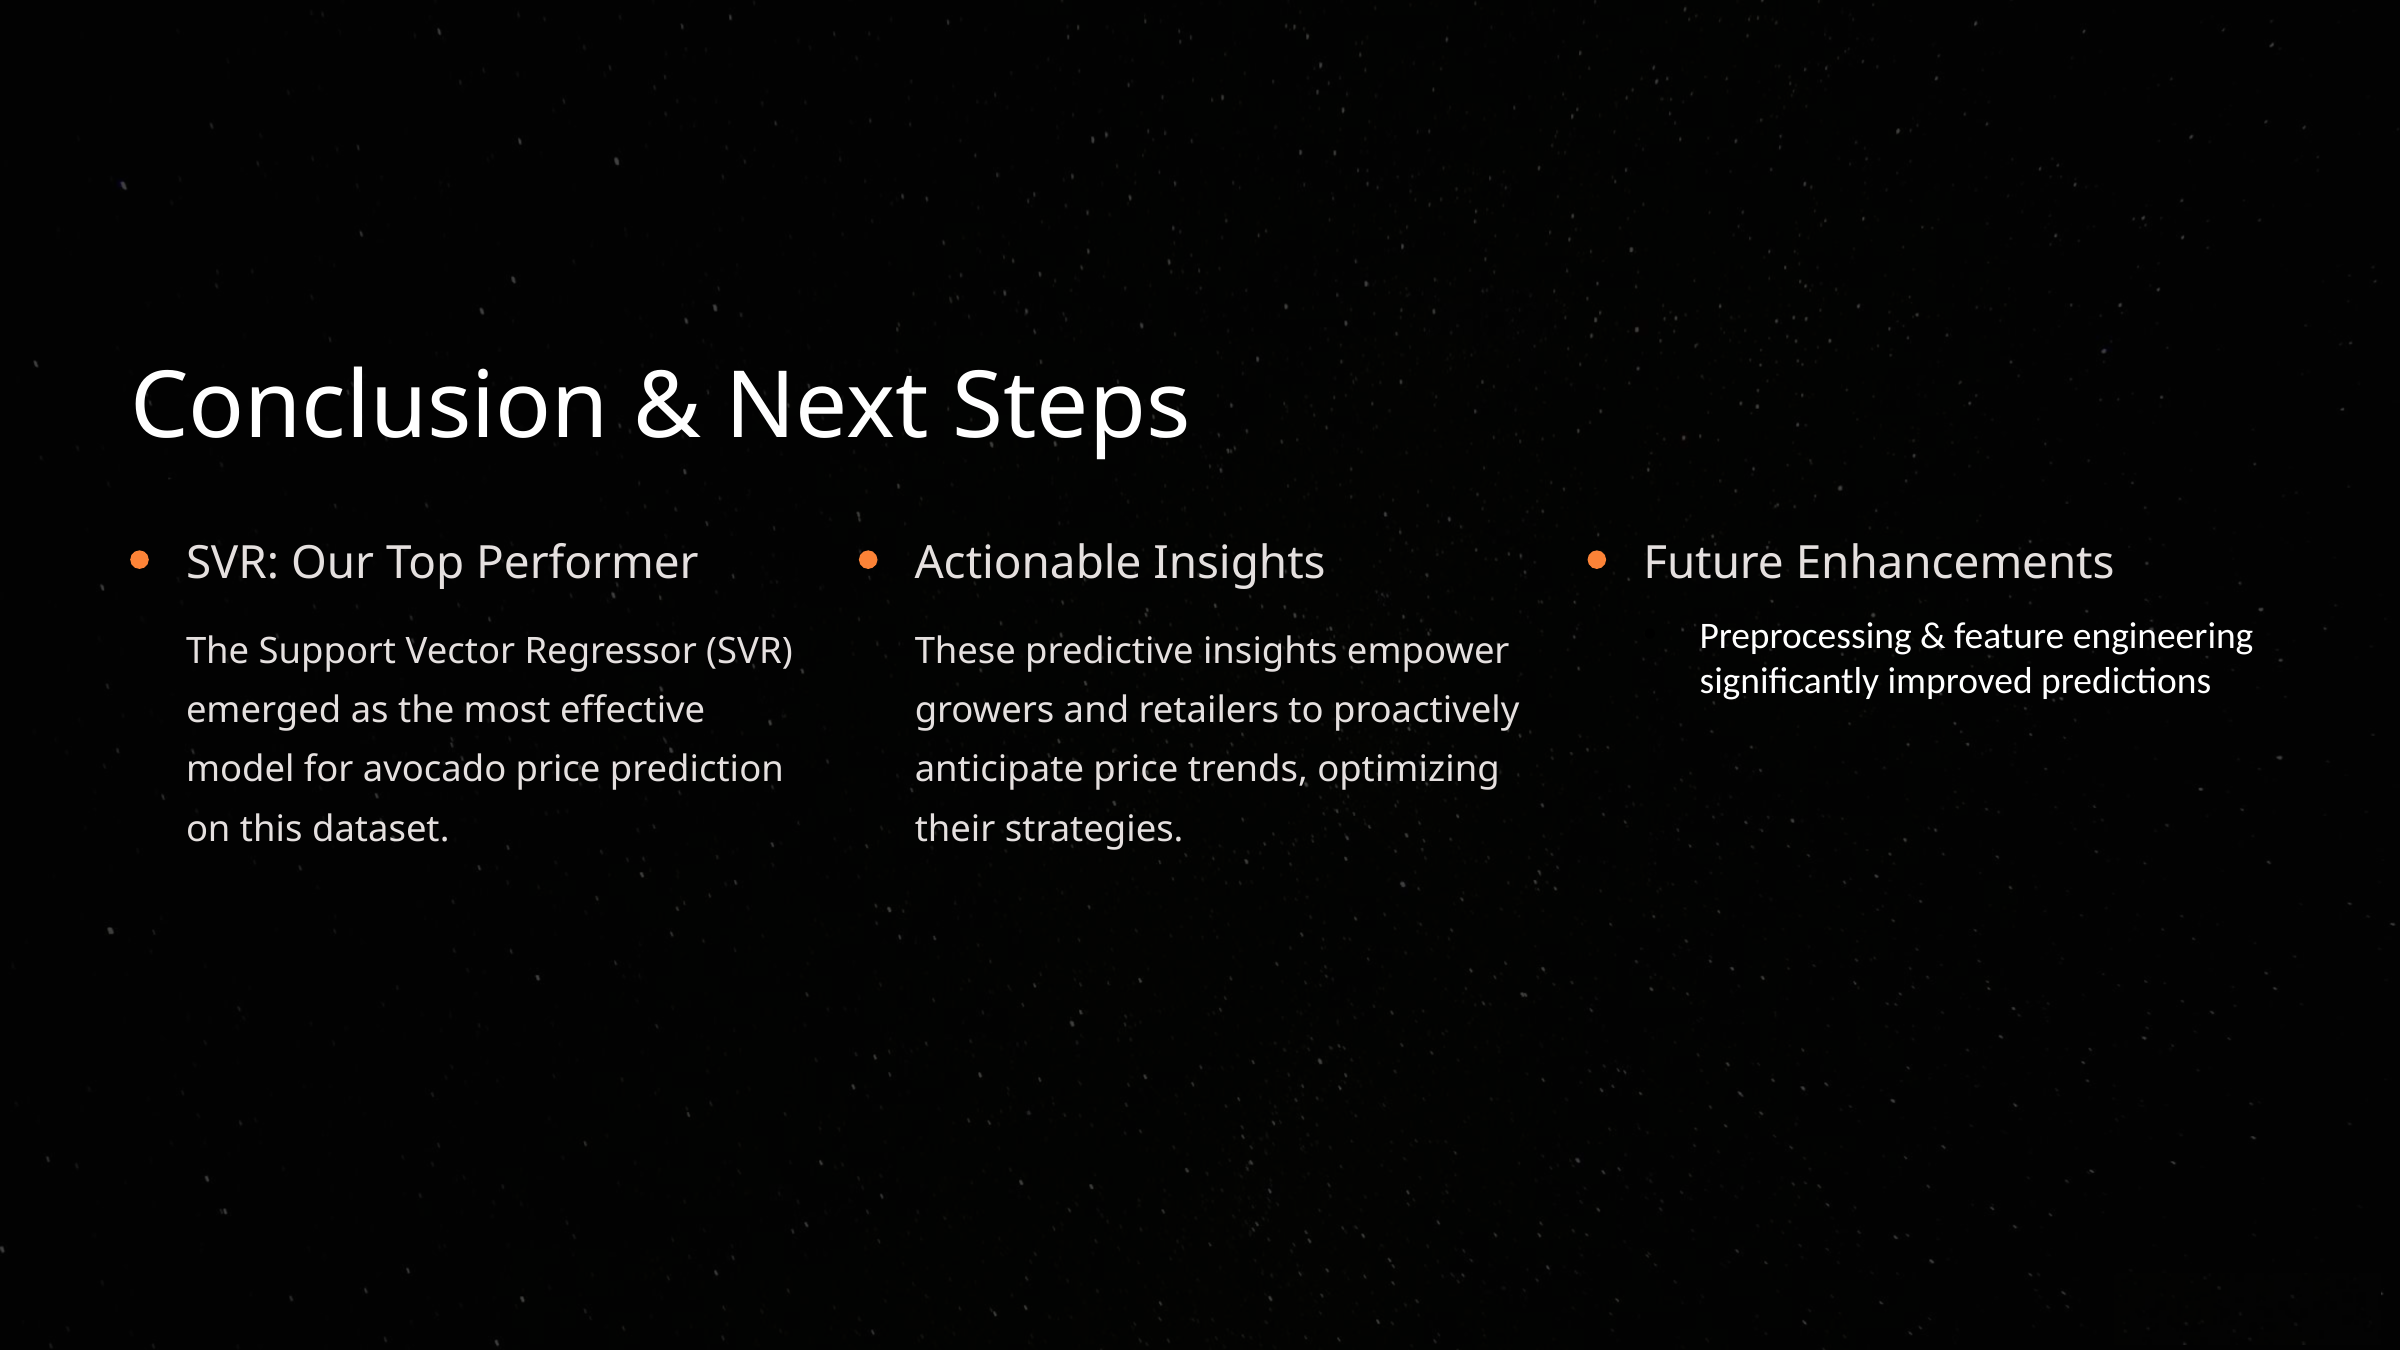

Conclusion & Next Steps
SVR: Our Top Performer
Actionable Insights
Future Enhancements
The Support Vector Regressor (SVR) emerged as the most effective model for avocado price prediction on this dataset.
These predictive insights empower growers and retailers to proactively anticipate price trends, optimizing their strategies.
Preprocessing & feature engineering significantly improved predictions